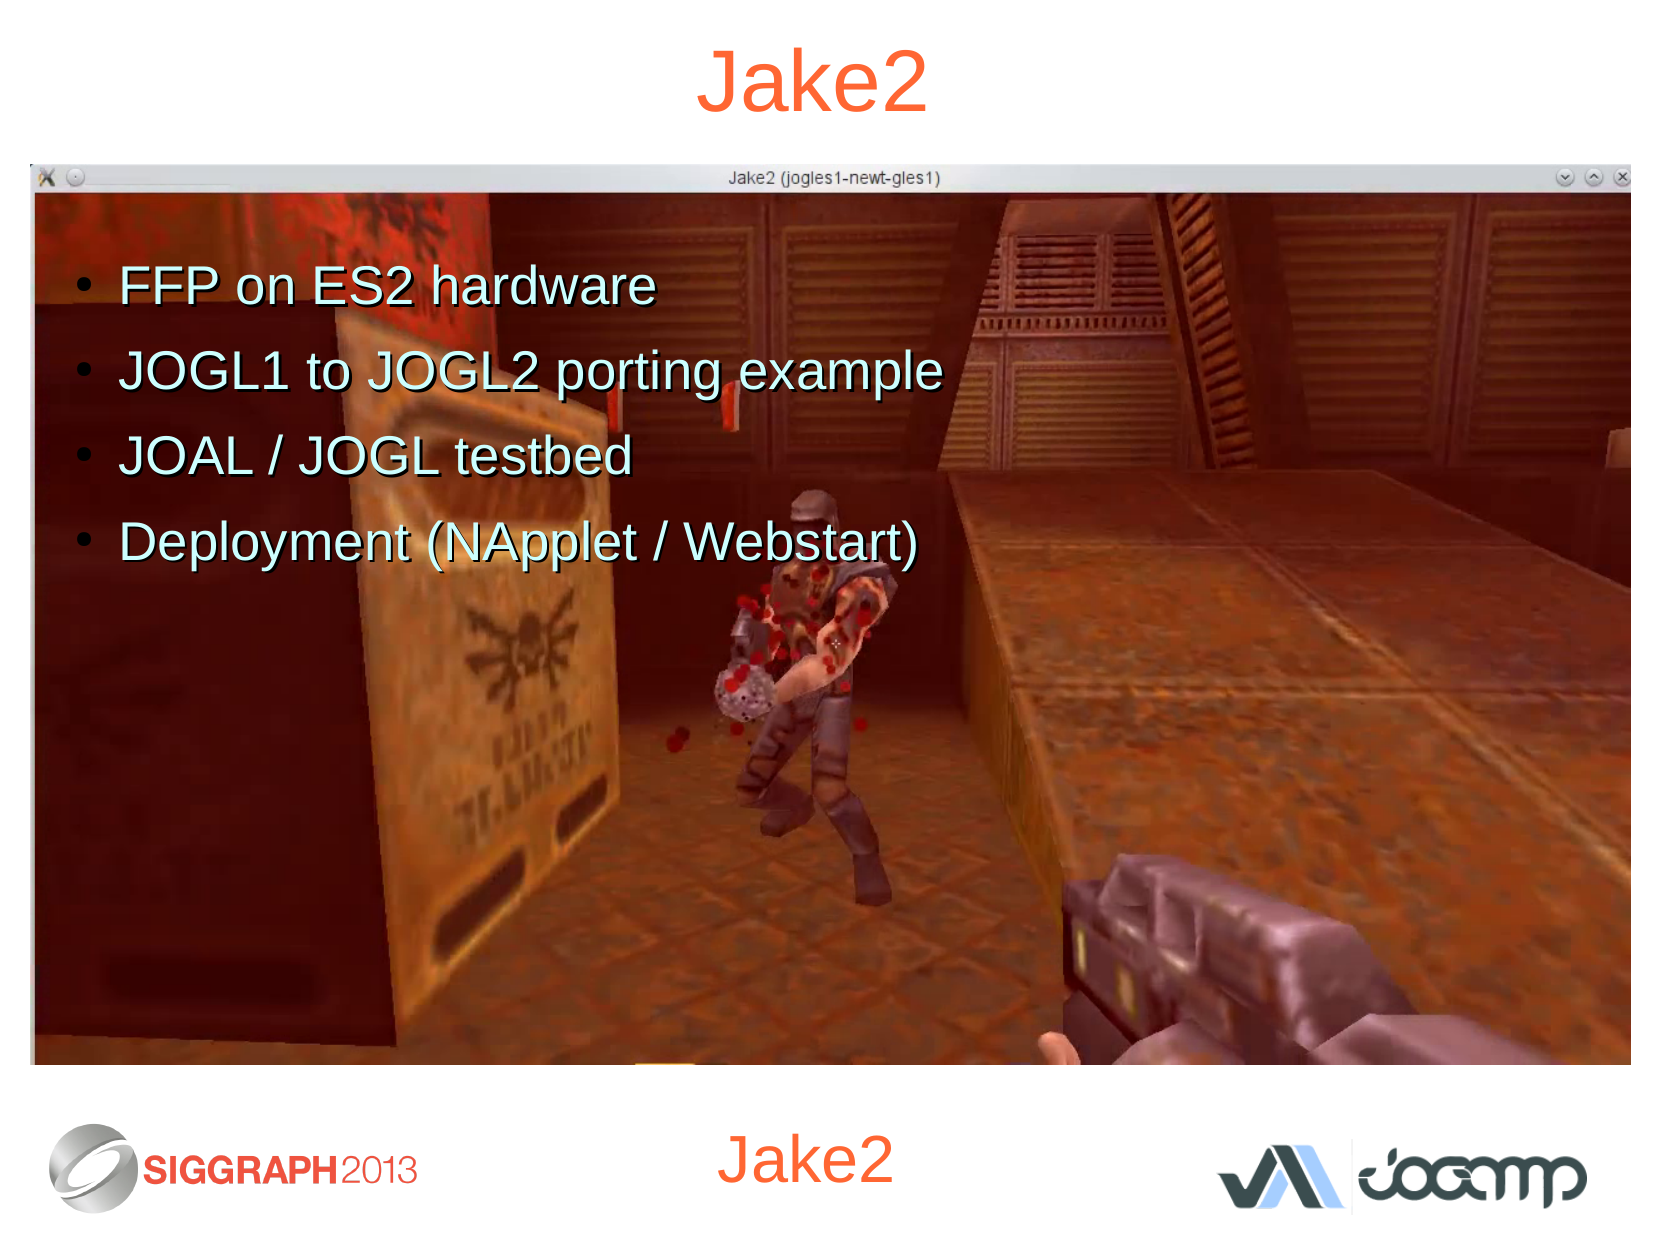

# Jake2
FFP on ES2 hardware
JOGL1 to JOGL2 porting example
JOAL / JOGL testbed
Deployment (NApplet / Webstart)
Jake2